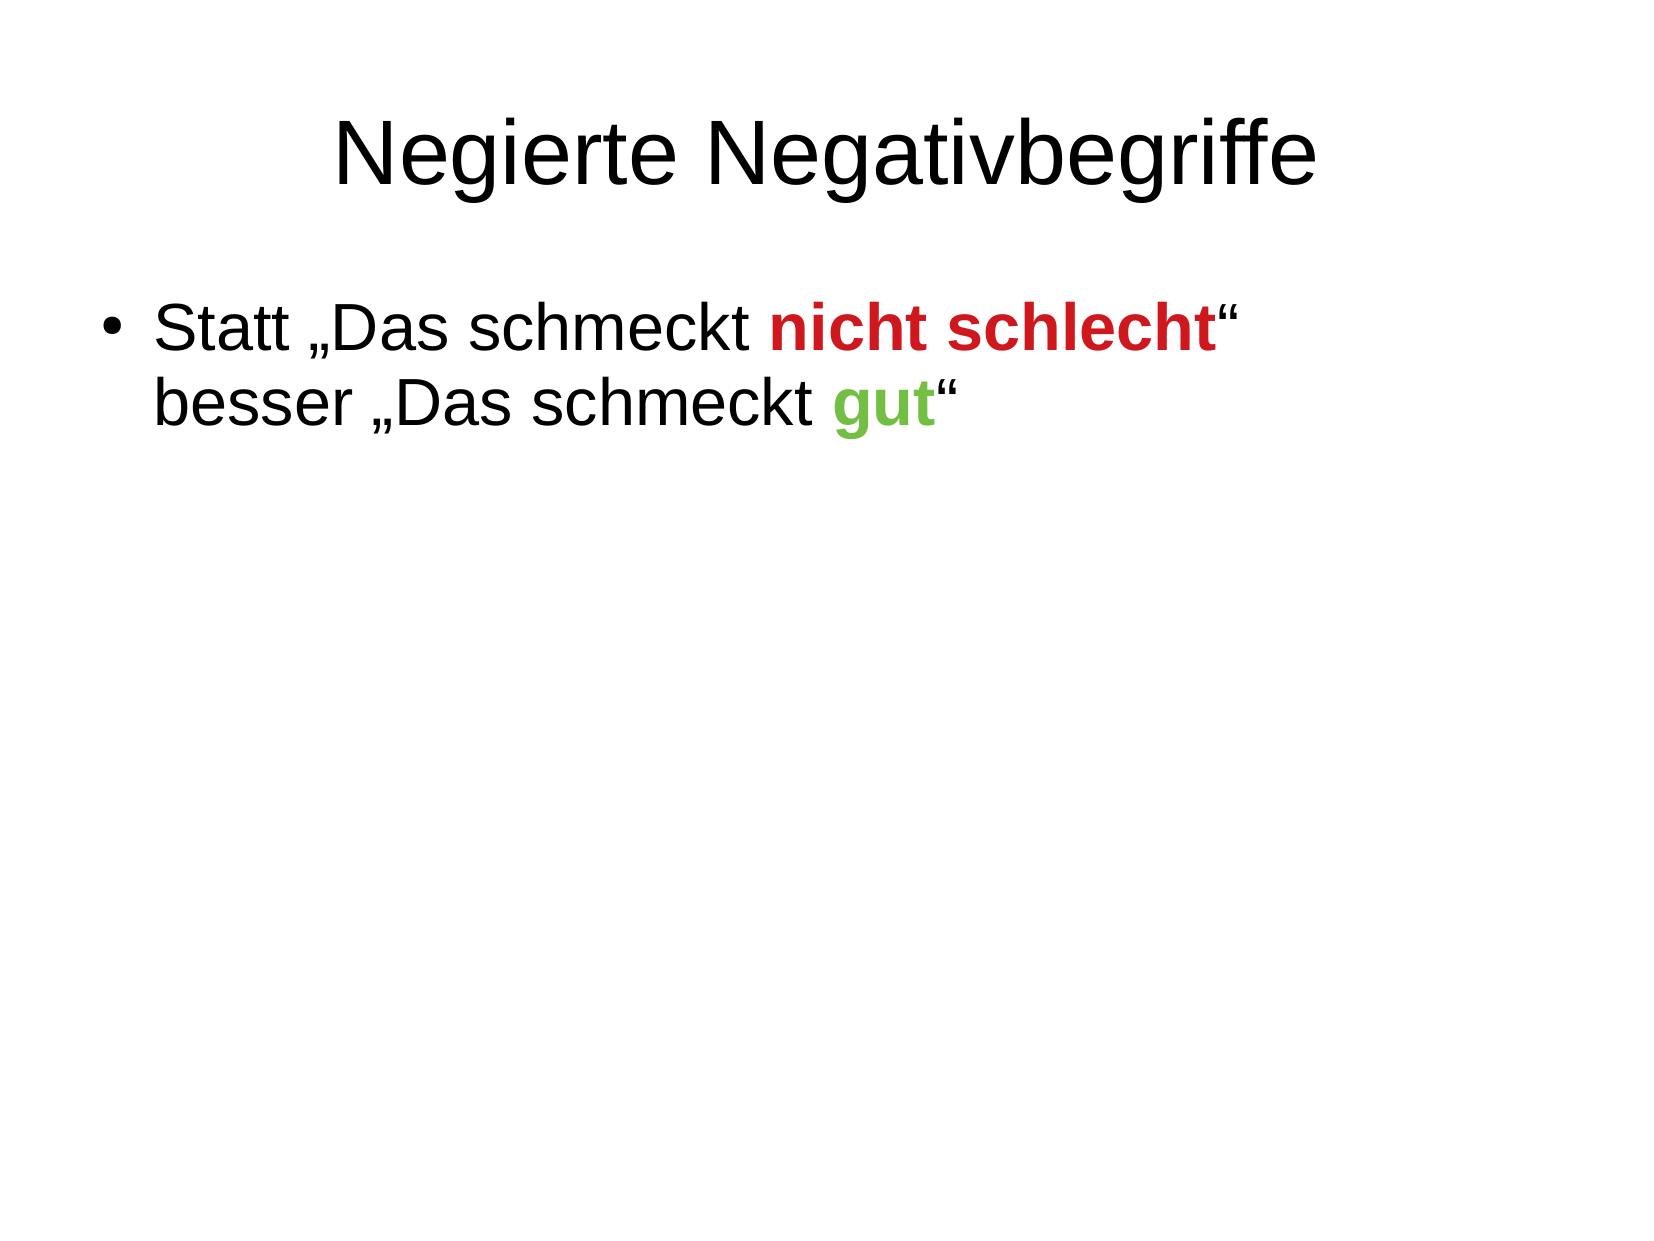

# Negierte Negativbegriffe
Statt „Das schmeckt nicht schlecht“
besser „Das schmeckt gut“